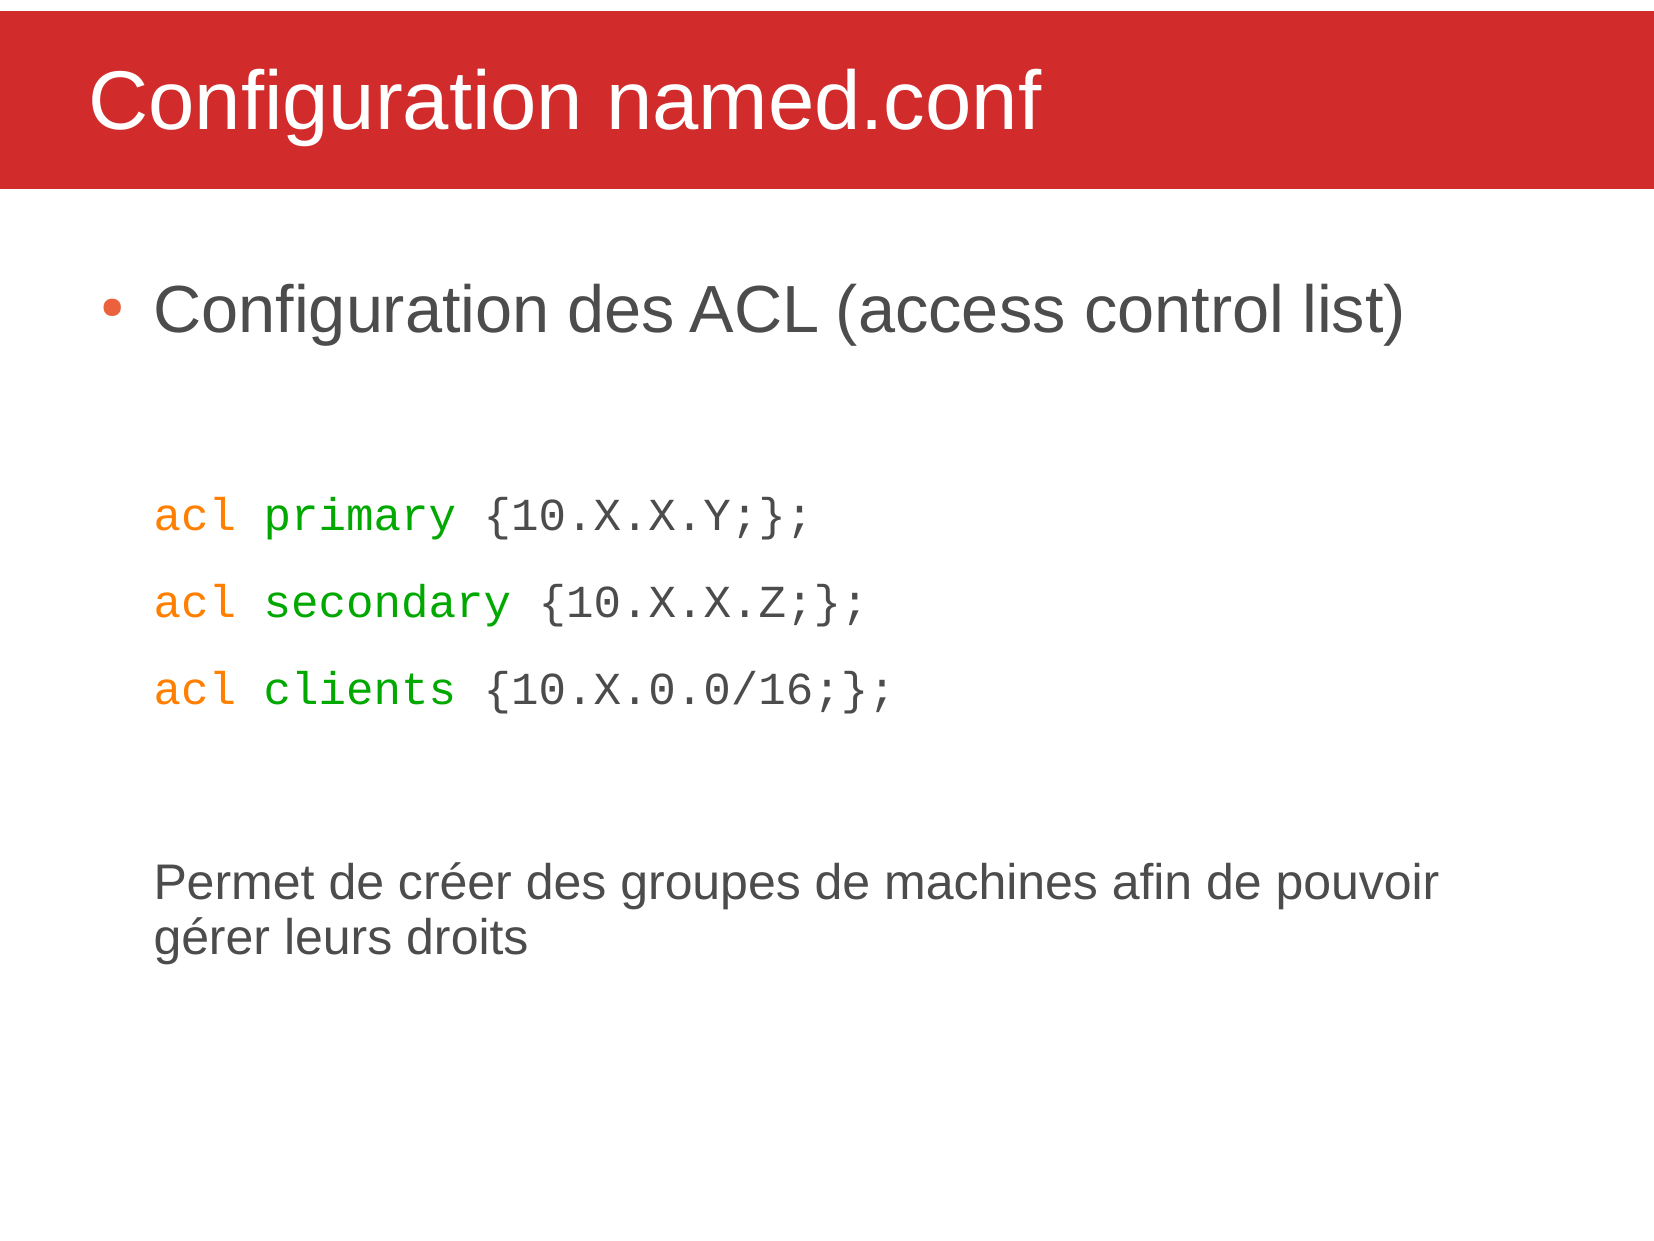

# Configuration named.conf
Configuration des ACL (access control list)
acl primary {10.X.X.Y;};
acl secondary {10.X.X.Z;};
acl clients {10.X.0.0/16;};
Permet de créer des groupes de machines afin de pouvoir gérer leurs droits